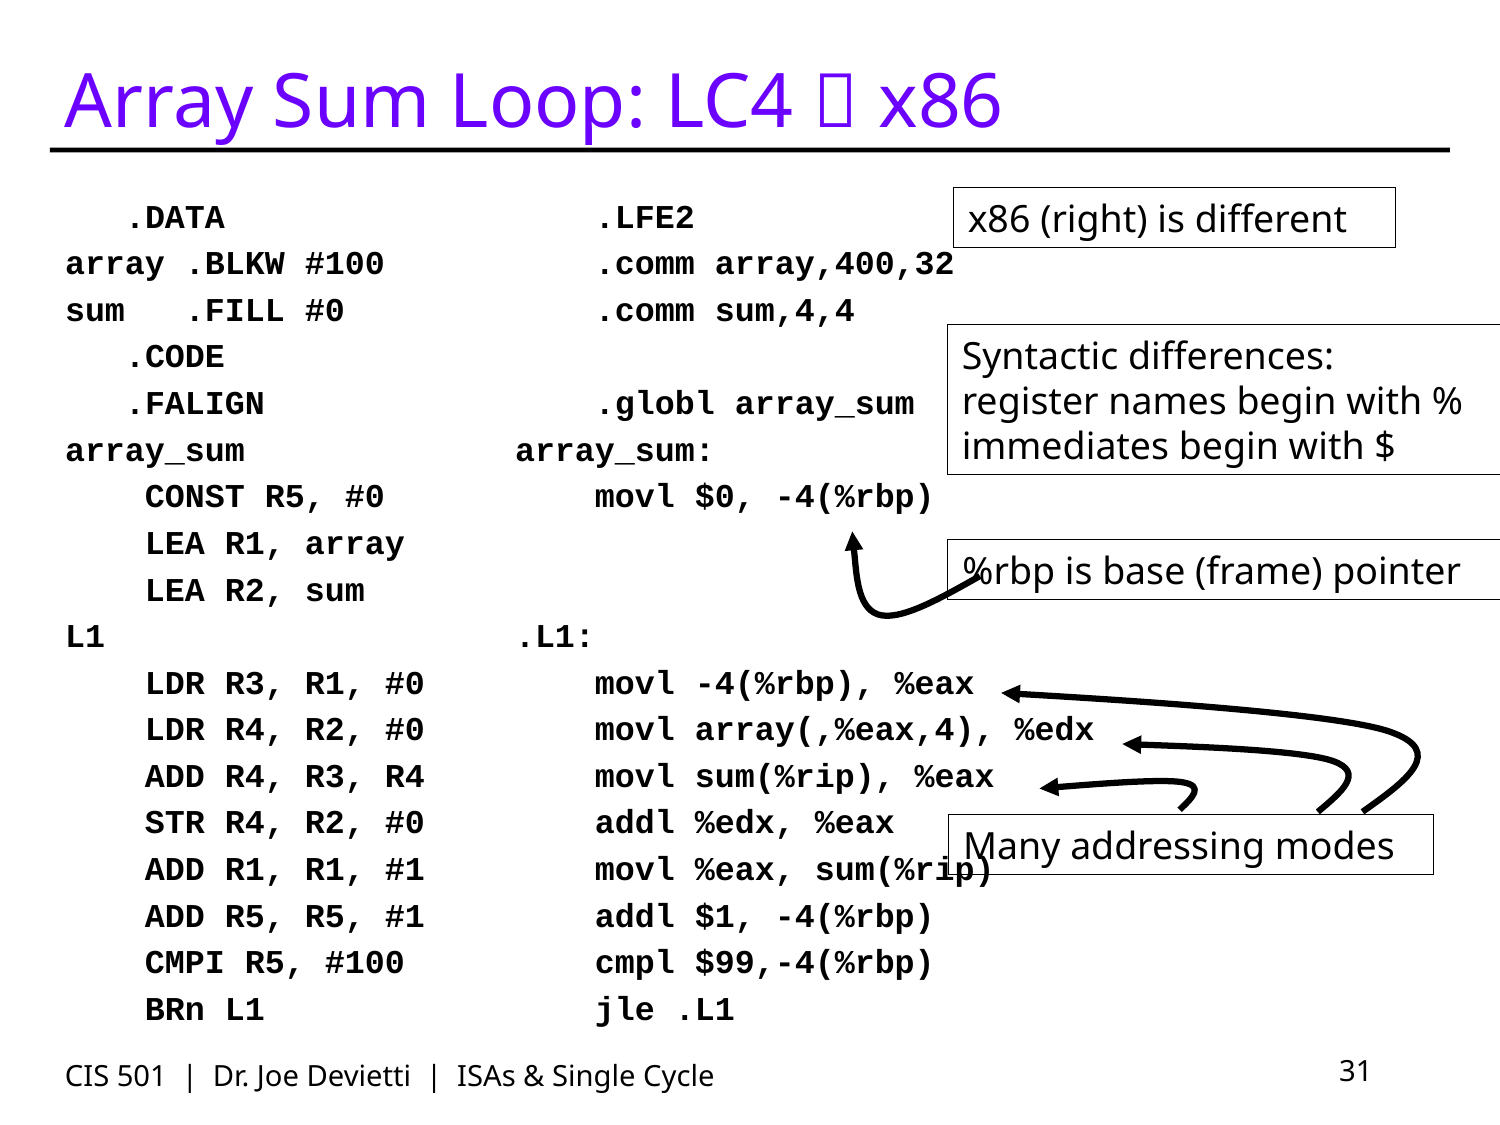

Array Sum Loop: LC4  x86
 .DATA
array .BLKW #100
sum .FILL #0
 .CODE
 .FALIGN
array_sum
 CONST R5, #0
 LEA R1, array
 LEA R2, sum
L1
 LDR R3, R1, #0
 LDR R4, R2, #0
 ADD R4, R3, R4
 STR R4, R2, #0
 ADD R1, R1, #1
 ADD R5, R5, #1
 CMPI R5, #100
 BRn L1
 .LFE2
 .comm array,400,32
 .comm sum,4,4
 .globl array_sum
array_sum:
 movl $0, -4(%rbp)
.L1:
 movl -4(%rbp), %eax
 movl array(,%eax,4), %edx
 movl sum(%rip), %eax
 addl %edx, %eax
 movl %eax, sum(%rip)
 addl $1, -4(%rbp)
 cmpl $99,-4(%rbp)
 jle .L1
x86 (right) is different
Syntactic differences:
register names begin with %
immediates begin with $
%rbp is base (frame) pointer
Many addressing modes
CIS 501 | Dr. Joe Devietti | ISAs & Single Cycle